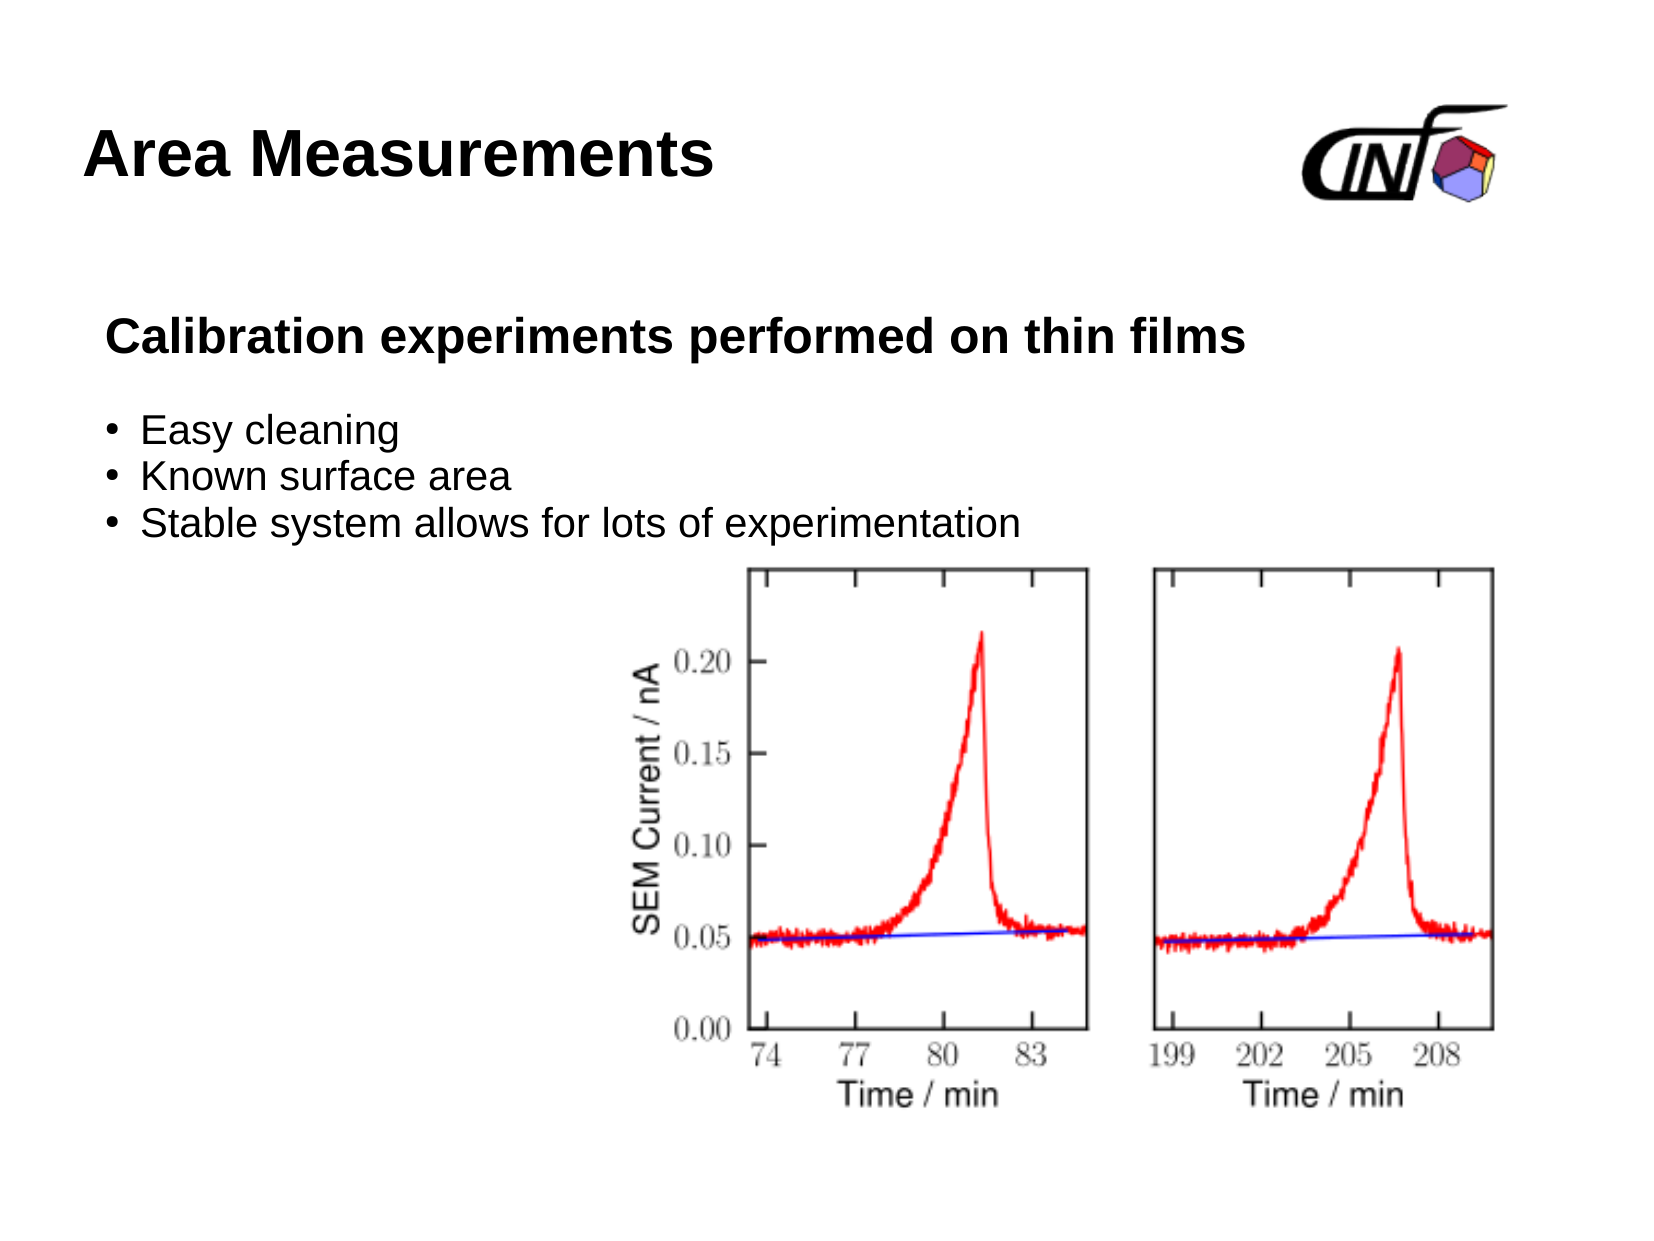

# Area Measurements
Calibration experiments performed on thin films
Easy cleaning
Known surface area
Stable system allows for lots of experimentation